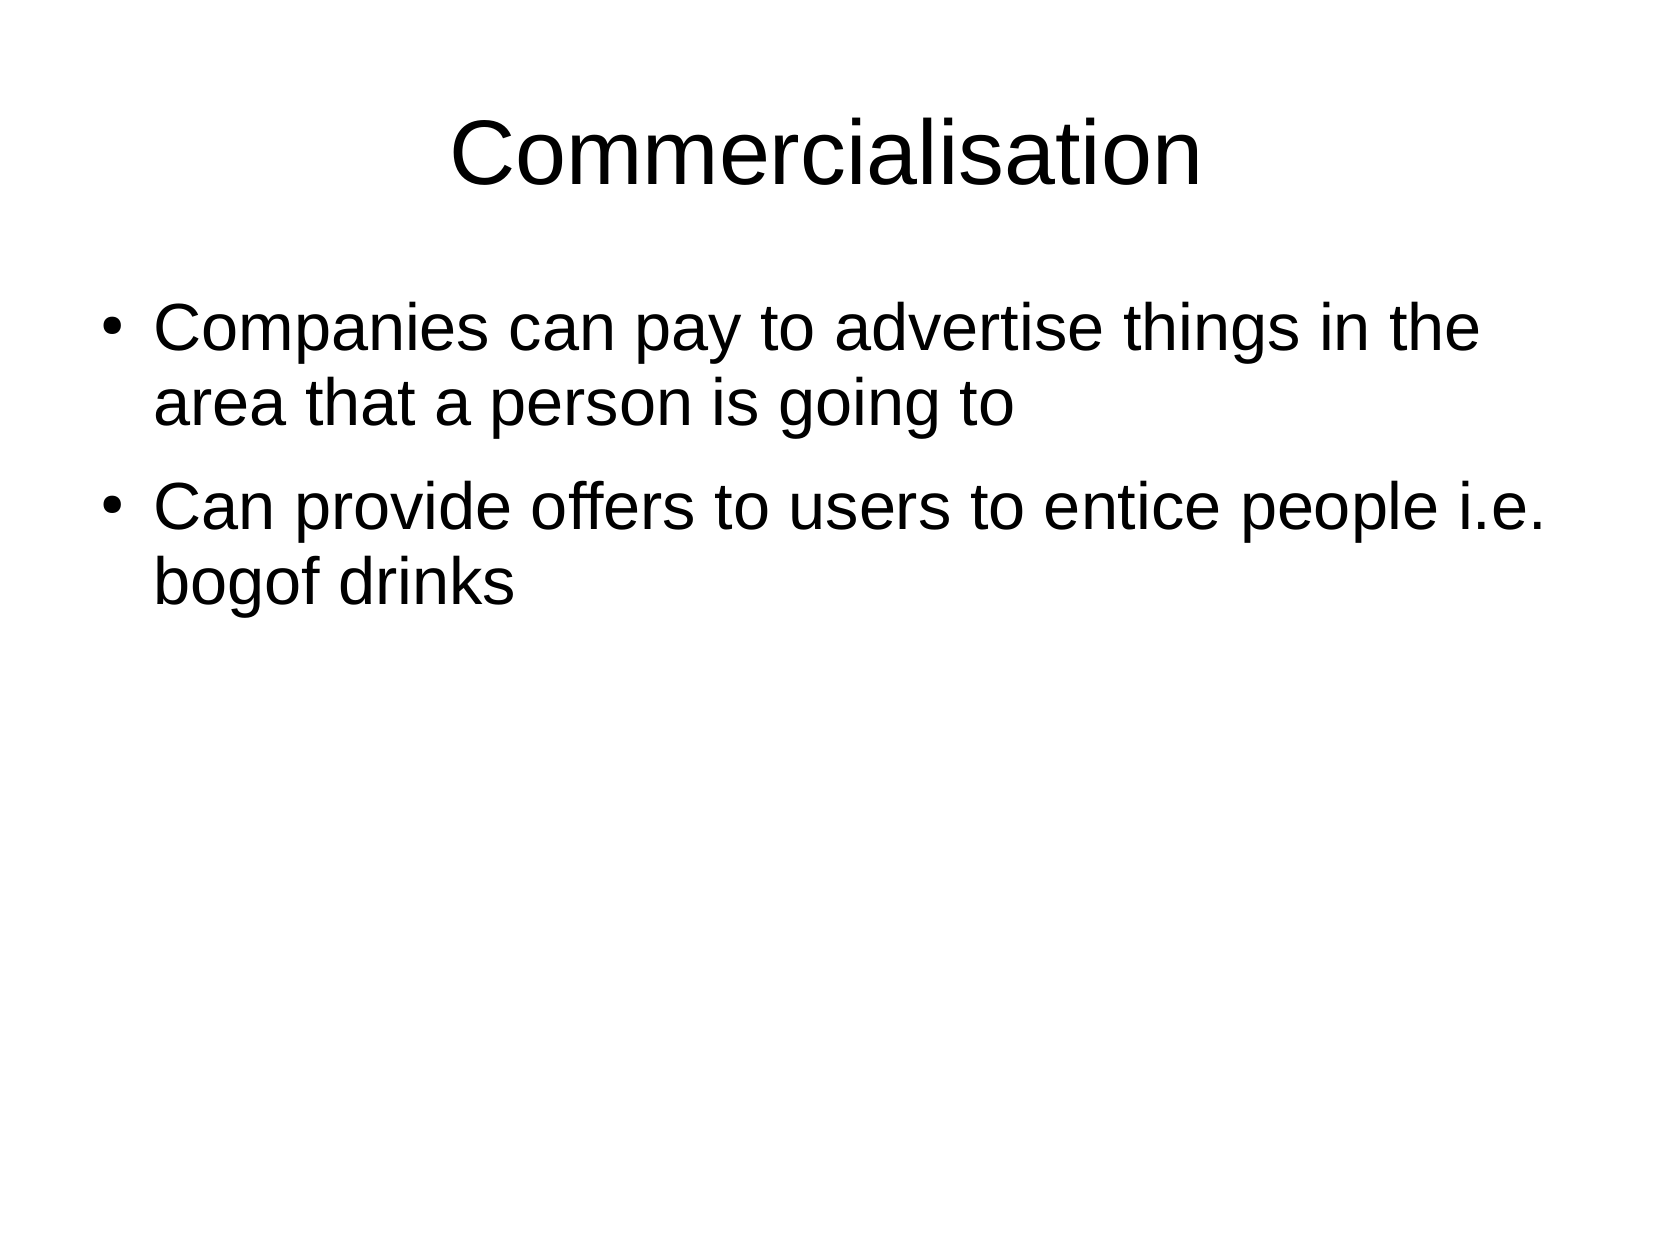

# Commercialisation
Companies can pay to advertise things in the area that a person is going to
Can provide offers to users to entice people i.e. bogof drinks